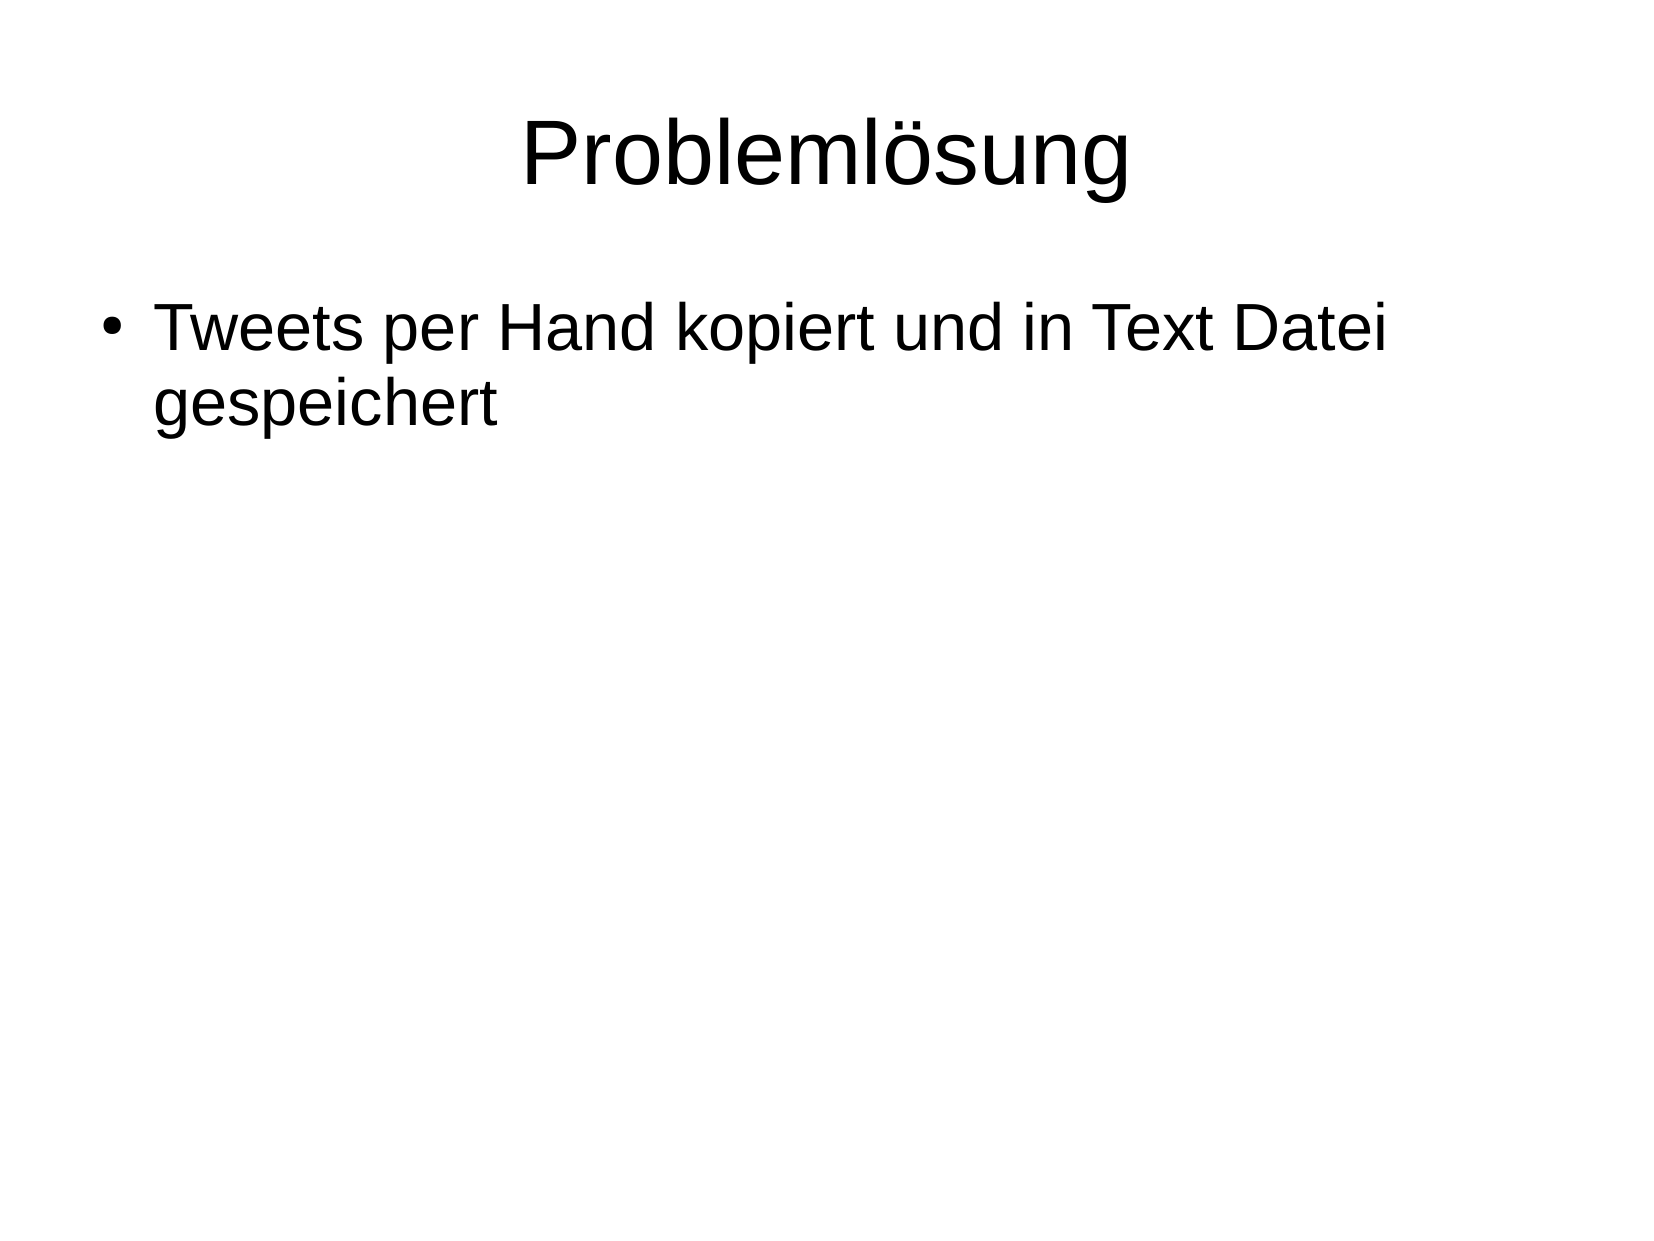

# Problemlösung
Tweets per Hand kopiert und in Text Datei gespeichert